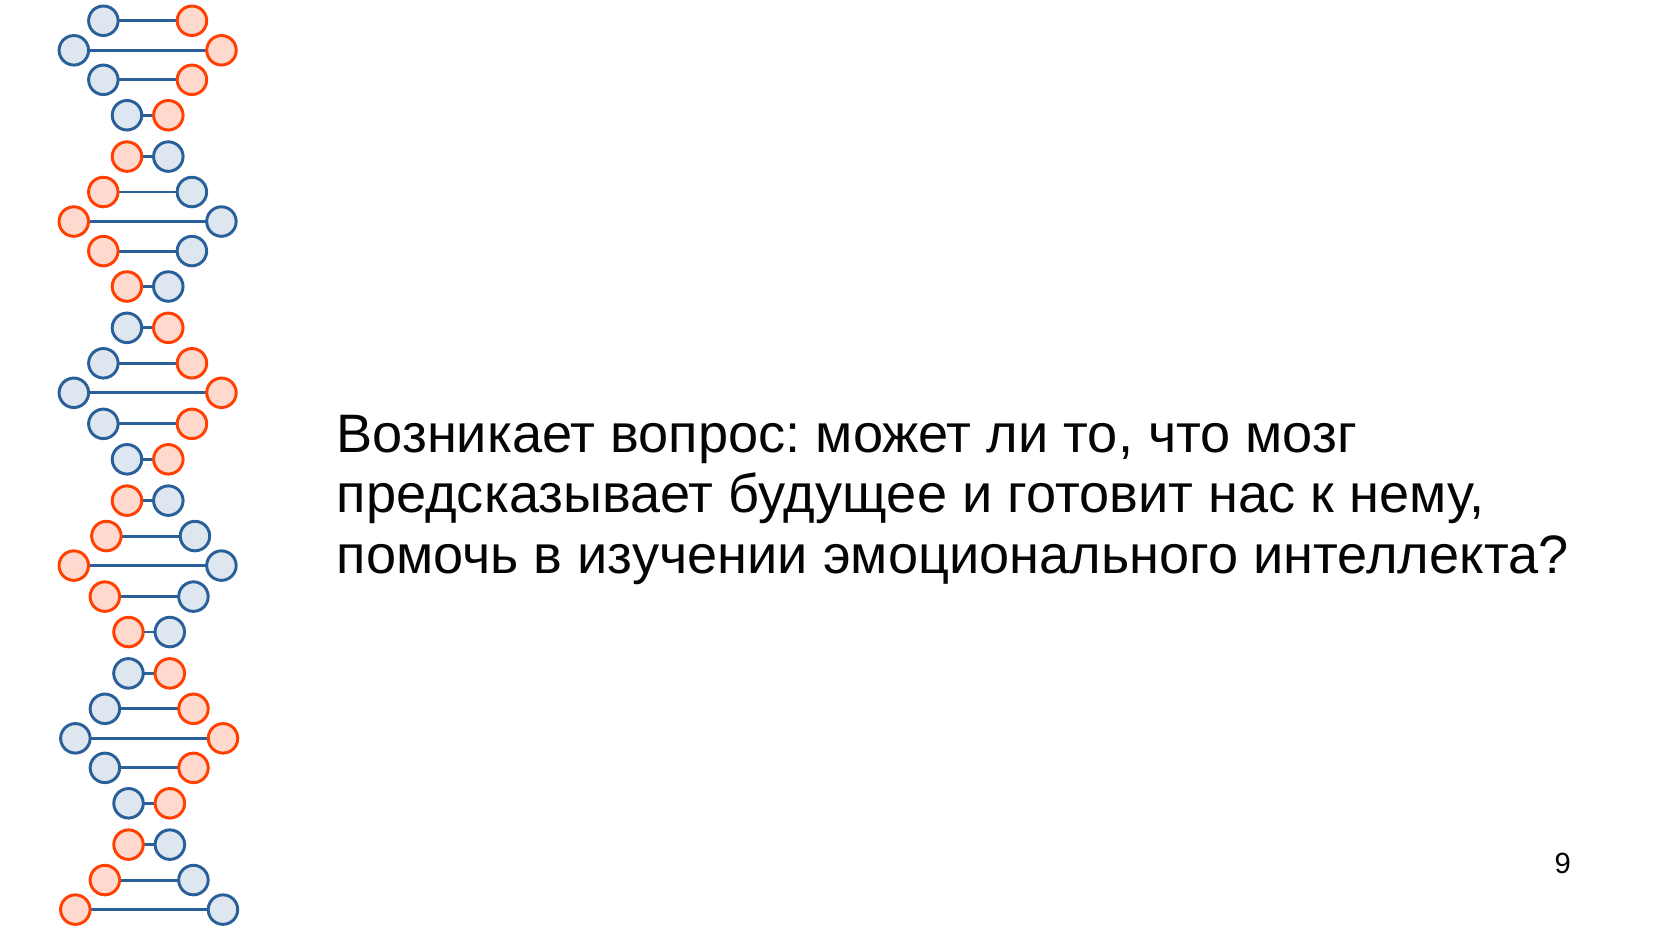

#
Возникает вопрос: может ли то, что мозг предсказывает будущее и готовит нас к нему, помочь в изучении эмоционального интеллекта?
9